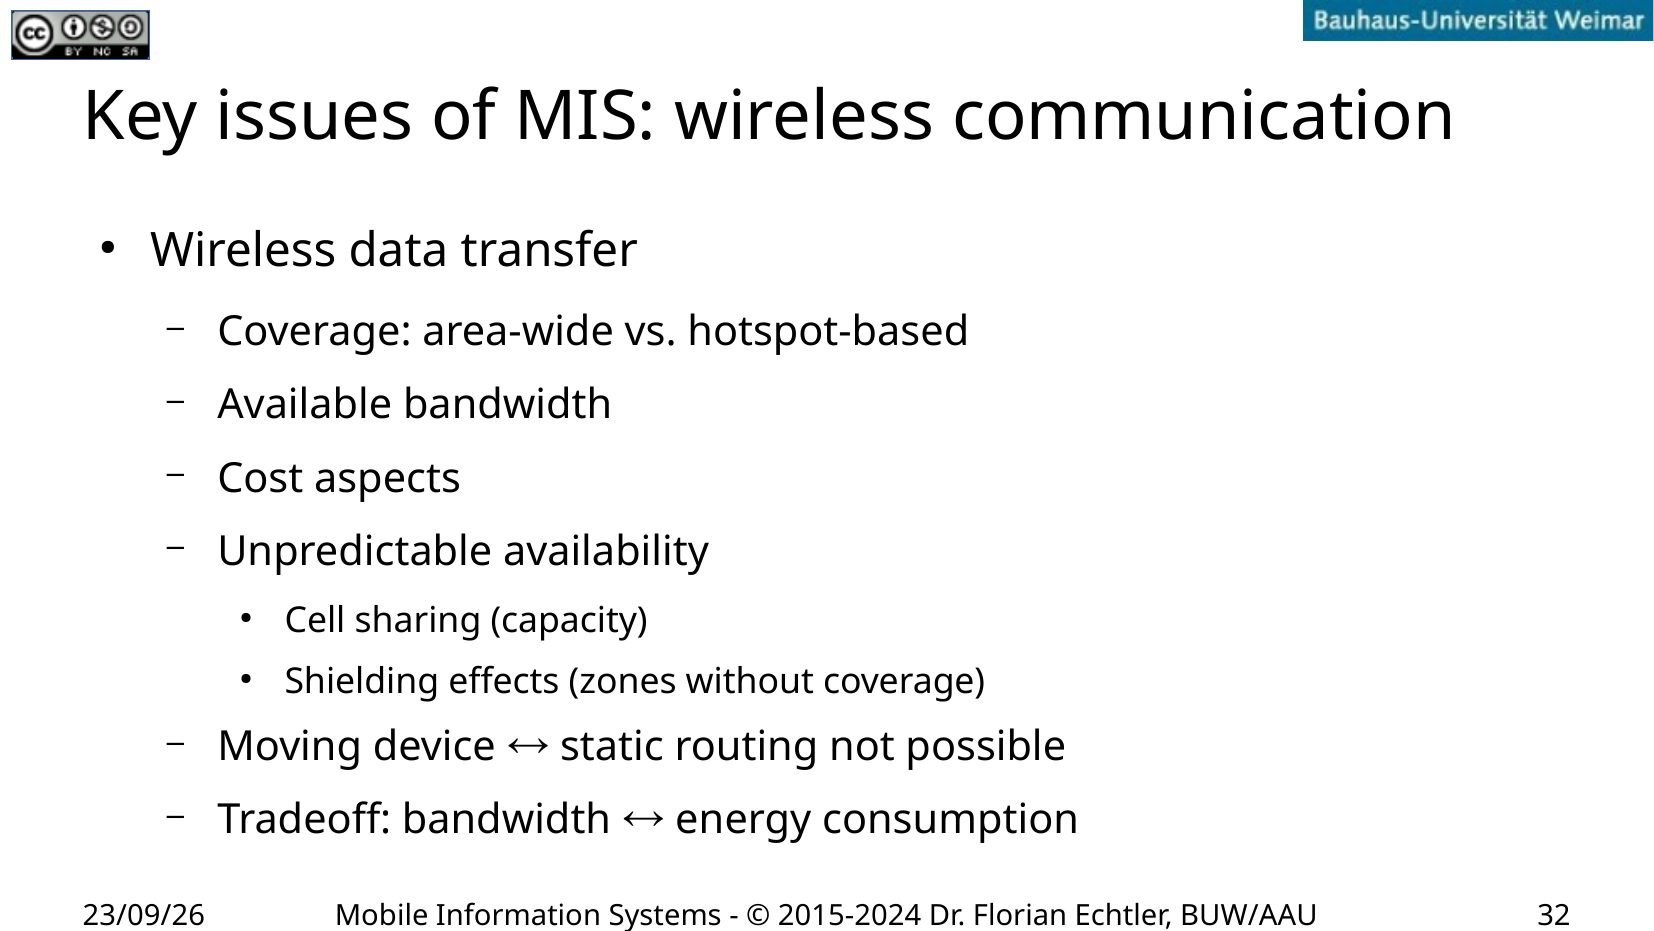

# Key issues of MIS: wireless communication
Wireless data transfer
Coverage: area-wide vs. hotspot-based
Available bandwidth
Cost aspects
Unpredictable availability
Cell sharing (capacity)
Shielding effects (zones without coverage)
Moving device ↔ static routing not possible
Tradeoff: bandwidth ↔ energy consumption
Mobile Information Systems - © 2015-2024 Dr. Florian Echtler, BUW/AAU
32